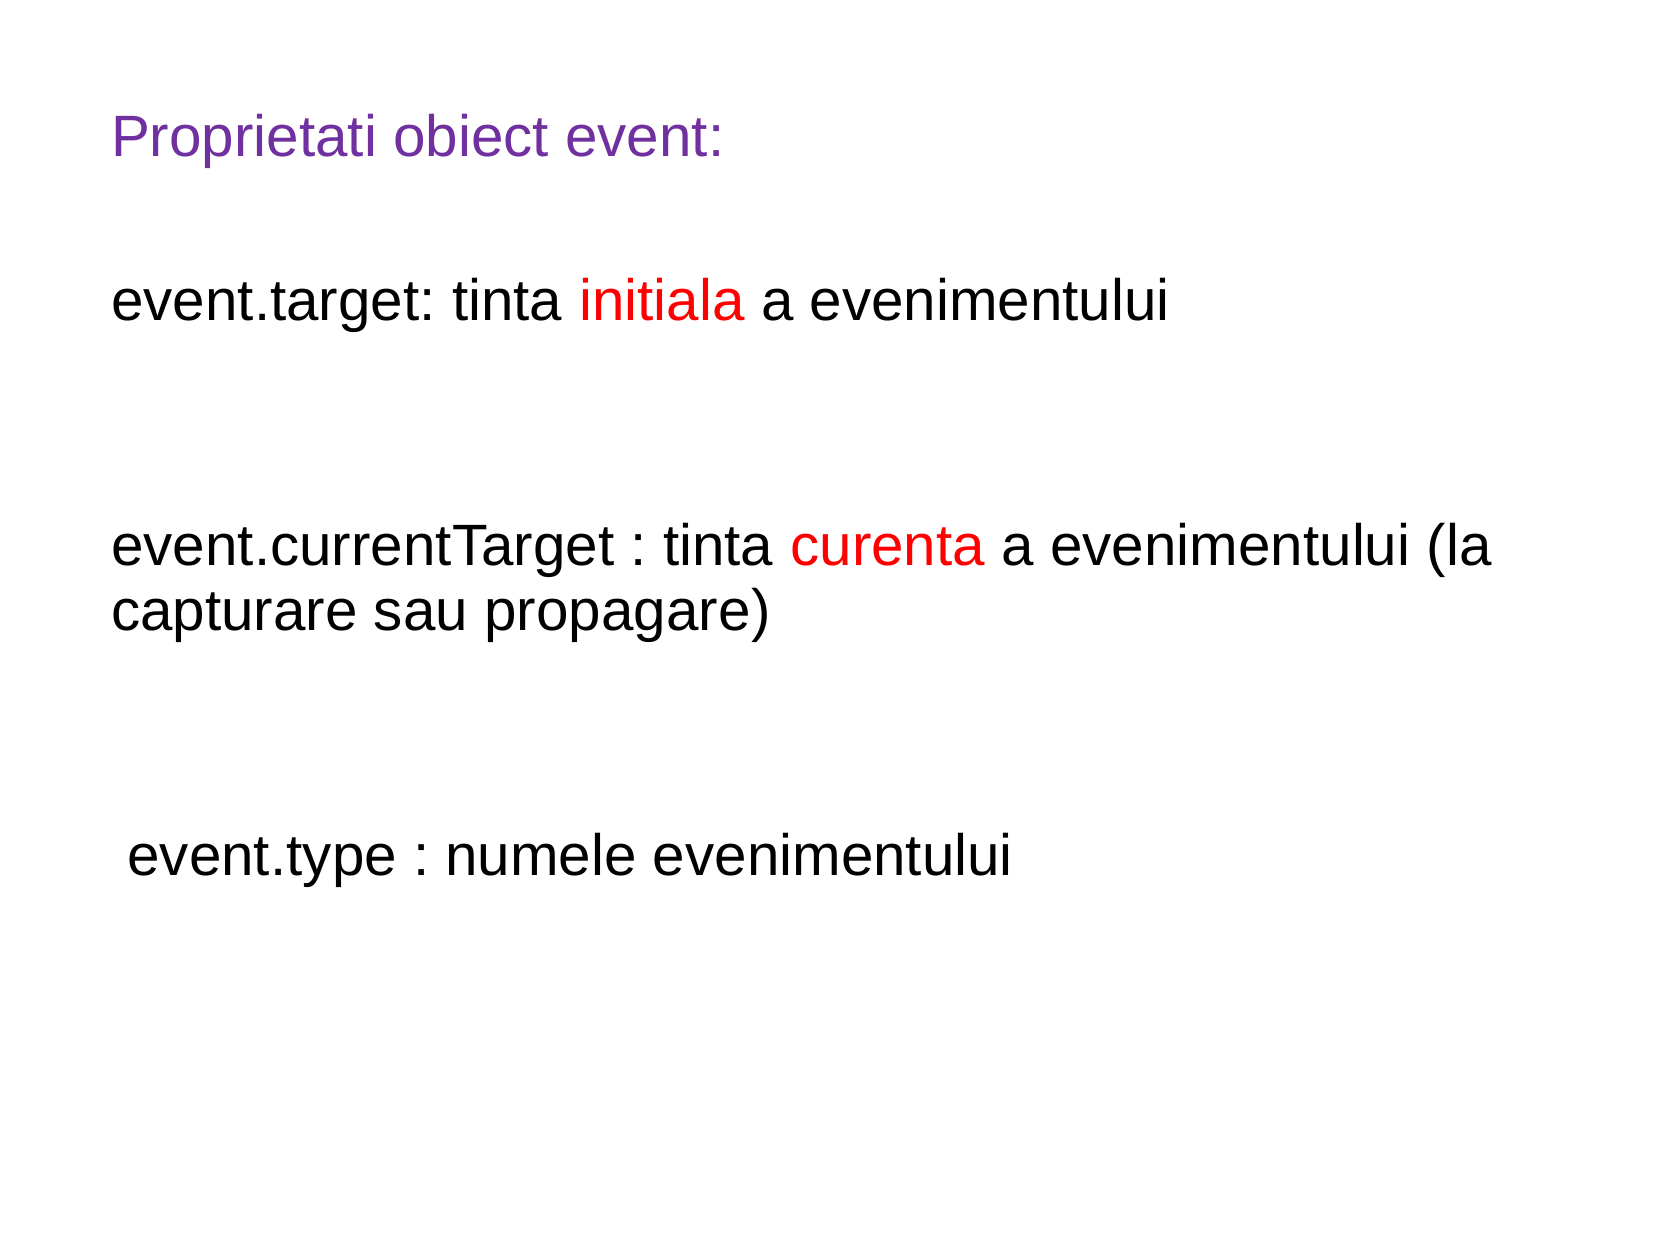

Proprietati obiect event:
event.target: tinta initiala a evenimentului
event.currentTarget : tinta curenta a evenimentului (la capturare sau propagare)
 event.type : numele evenimentului